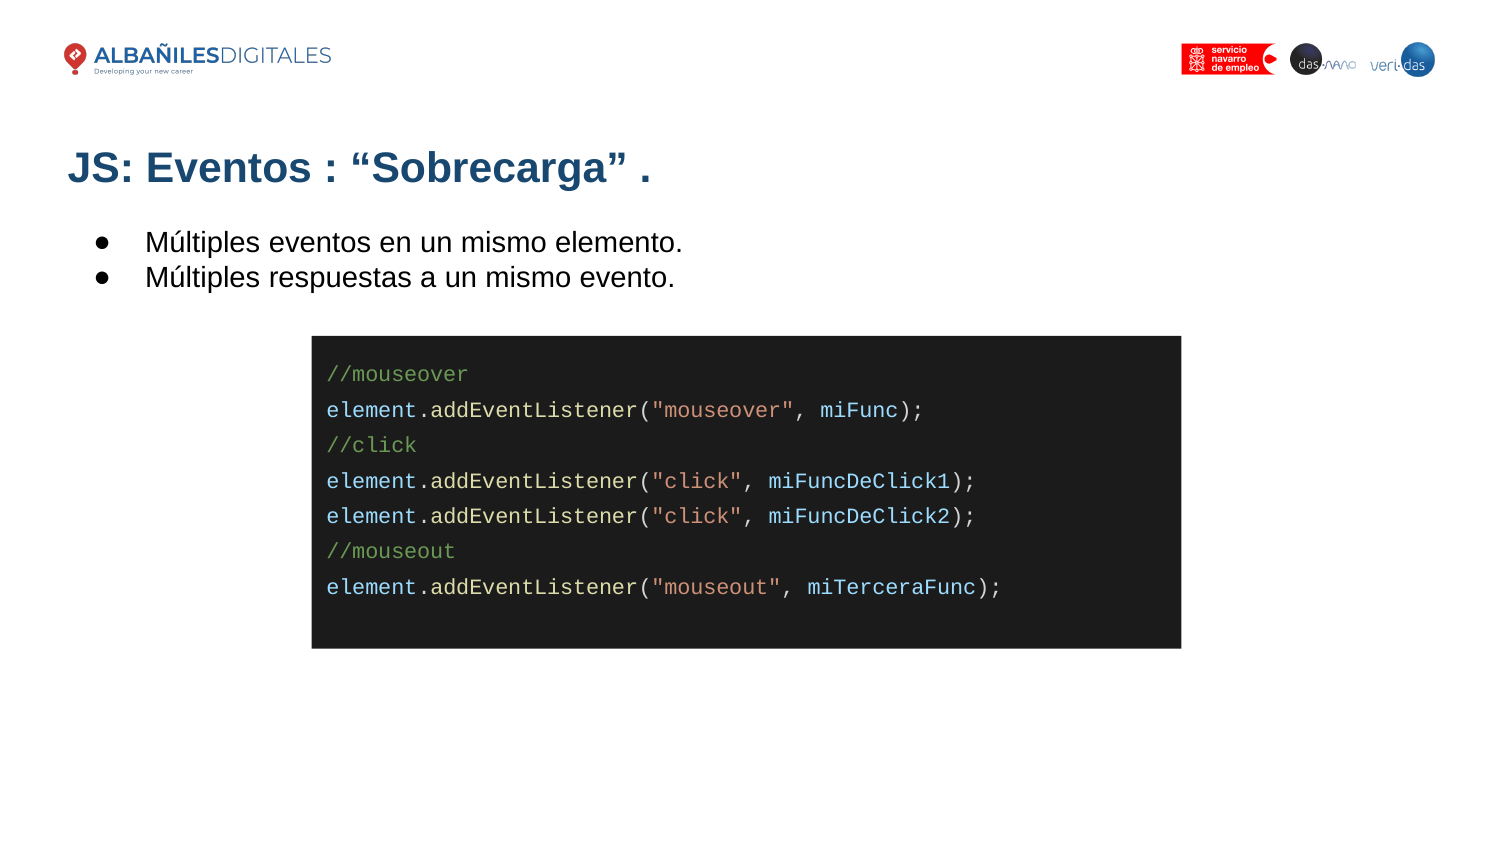

JS: Eventos : “Sobrecarga” .
Múltiples eventos en un mismo elemento.
Múltiples respuestas a un mismo evento.
//mouseover
element.addEventListener("mouseover", miFunc);
//click
element.addEventListener("click", miFuncDeClick1);
element.addEventListener("click", miFuncDeClick2);
//mouseout
element.addEventListener("mouseout", miTerceraFunc);